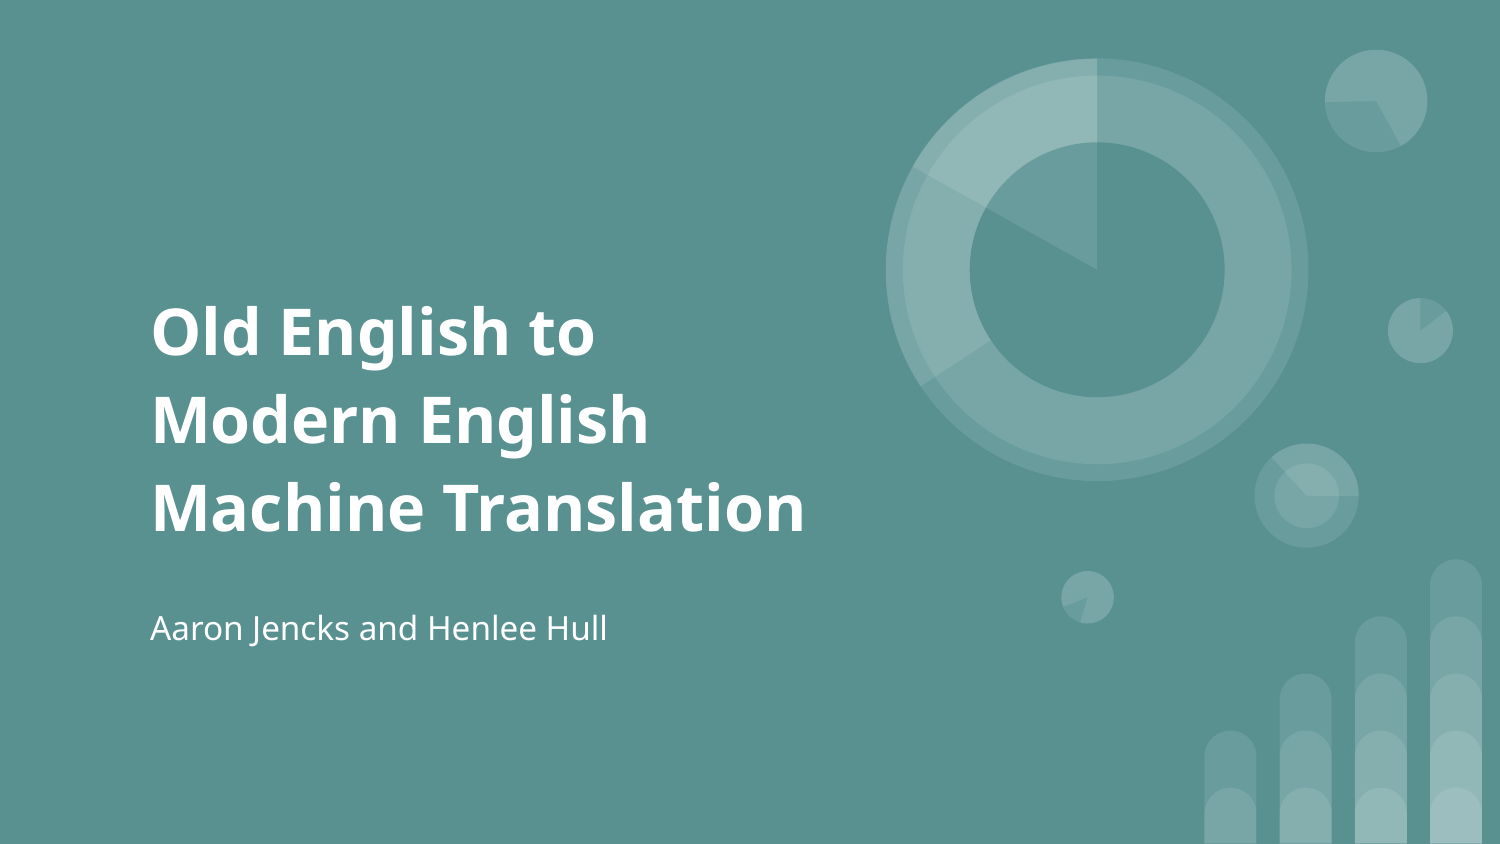

# Old English to Modern English Machine Translation
Aaron Jencks and Henlee Hull